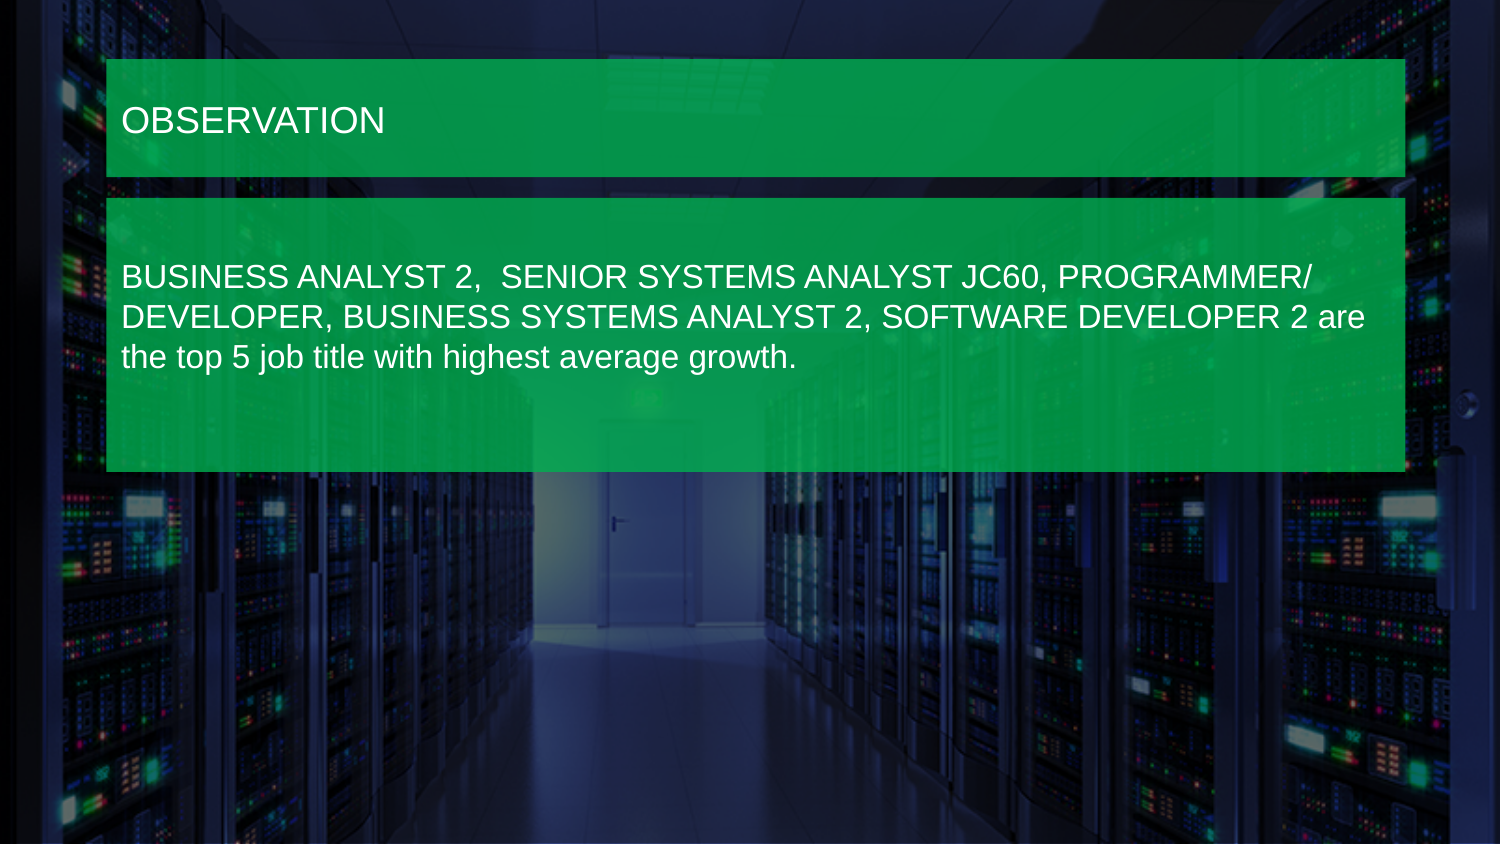

OBSERVATION
BUSINESS ANALYST 2, SENIOR SYSTEMS ANALYST JC60, PROGRAMMER/ DEVELOPER, BUSINESS SYSTEMS ANALYST 2, SOFTWARE DEVELOPER 2 are the top 5 job title with highest average growth.